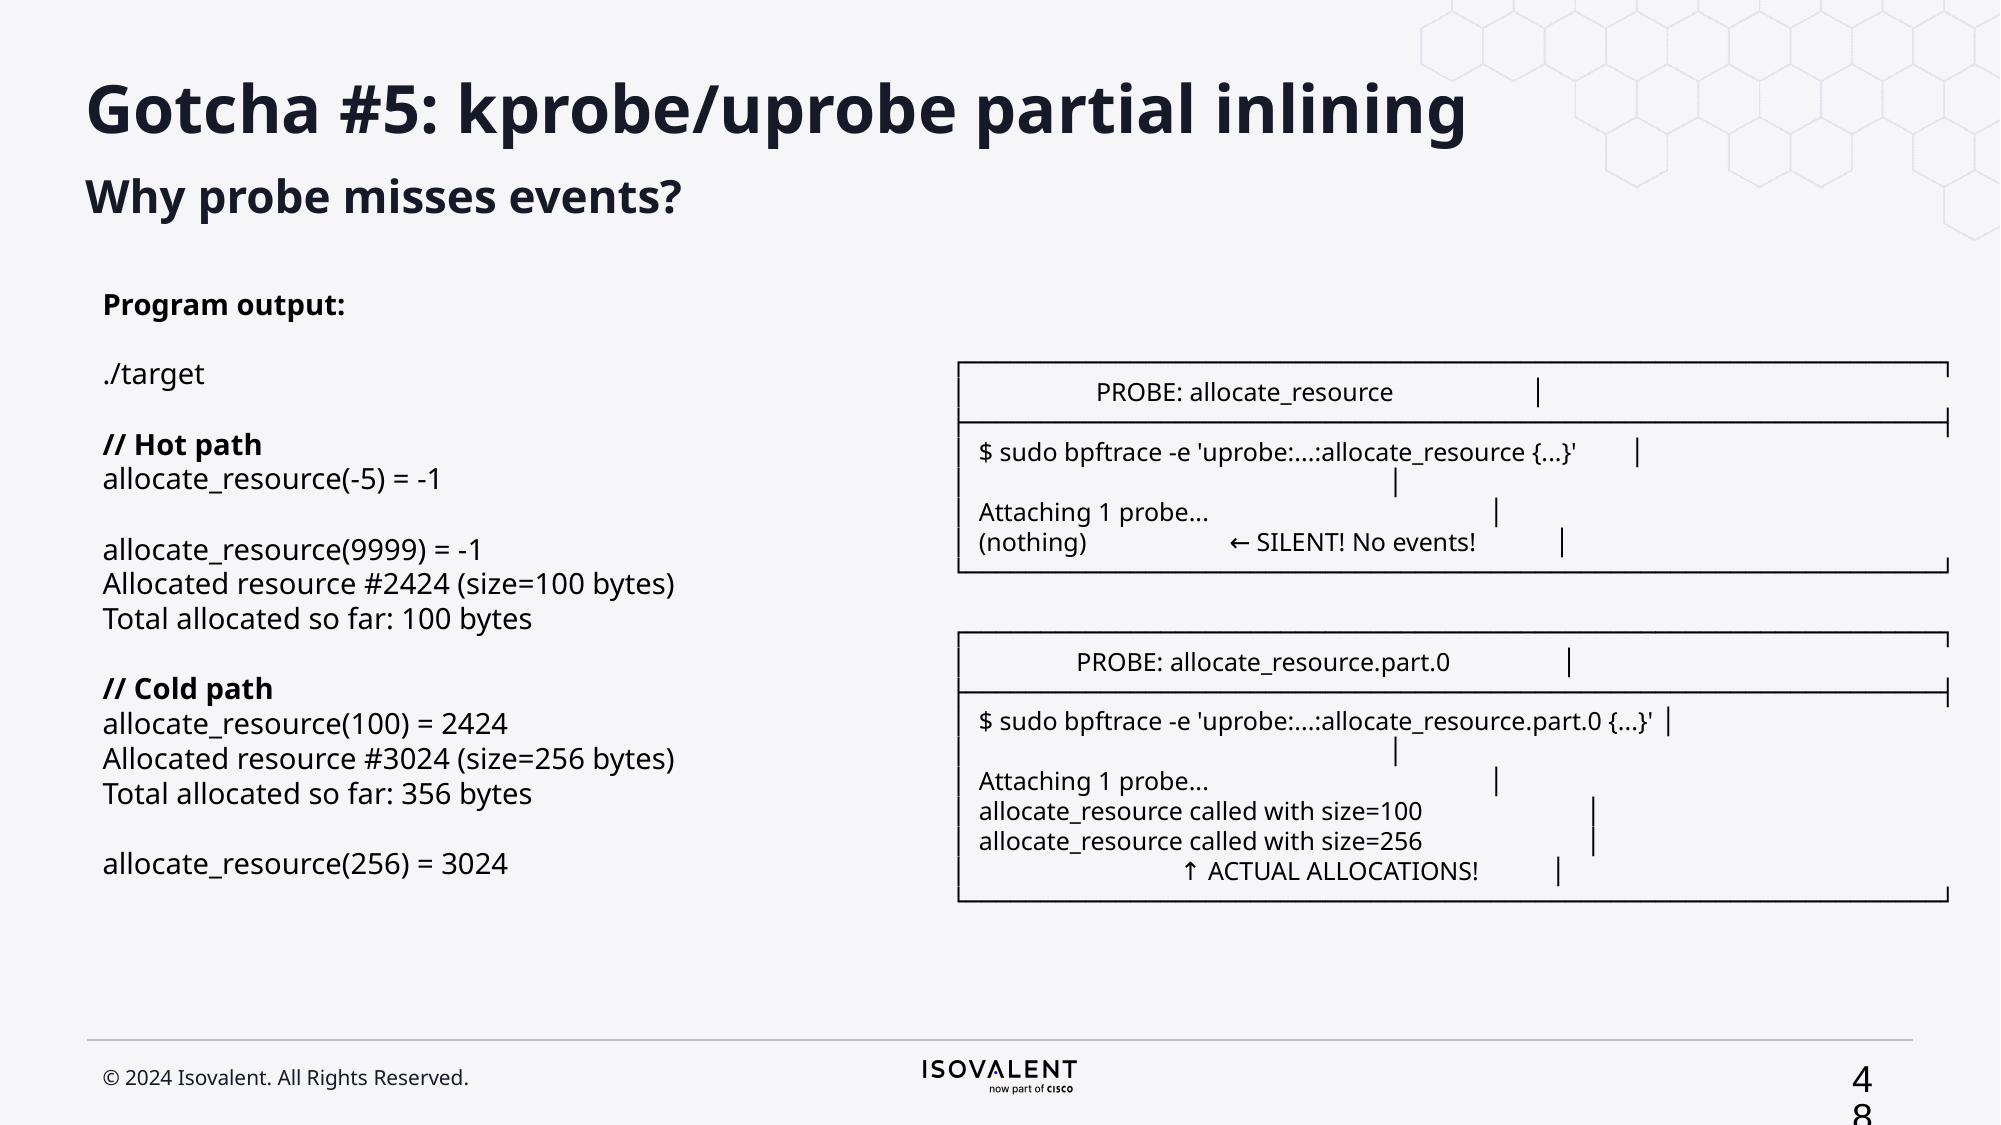

# Gotcha #5: kprobe/uprobe partial inlining
Why probe misses events?
Program output:
./target
// Hot path
allocate_resource(-5) = -1
allocate_resource(9999) = -1
Allocated resource #2424 (size=100 bytes)
Total allocated so far: 100 bytes
// Cold path
allocate_resource(100) = 2424
Allocated resource #3024 (size=256 bytes)
Total allocated so far: 356 bytes
allocate_resource(256) = 3024
┌─────────────────────────────────────────────────────────────────┐
│ PROBE: allocate_resource │
├─────────────────────────────────────────────────────────────────┤
│ $ sudo bpftrace -e 'uprobe:...:allocate_resource {...}' │
│ │
│ Attaching 1 probe... │
│ (nothing) ← SILENT! No events! │
└─────────────────────────────────────────────────────────────────┘
┌─────────────────────────────────────────────────────────────────┐
│ PROBE: allocate_resource.part.0 │
├─────────────────────────────────────────────────────────────────┤
│ $ sudo bpftrace -e 'uprobe:...:allocate_resource.part.0 {...}' │
│ │
│ Attaching 1 probe... │
│ allocate_resource called with size=100 │
│ allocate_resource called with size=256 │
│ ↑ ACTUAL ALLOCATIONS! │
└─────────────────────────────────────────────────────────────────┘